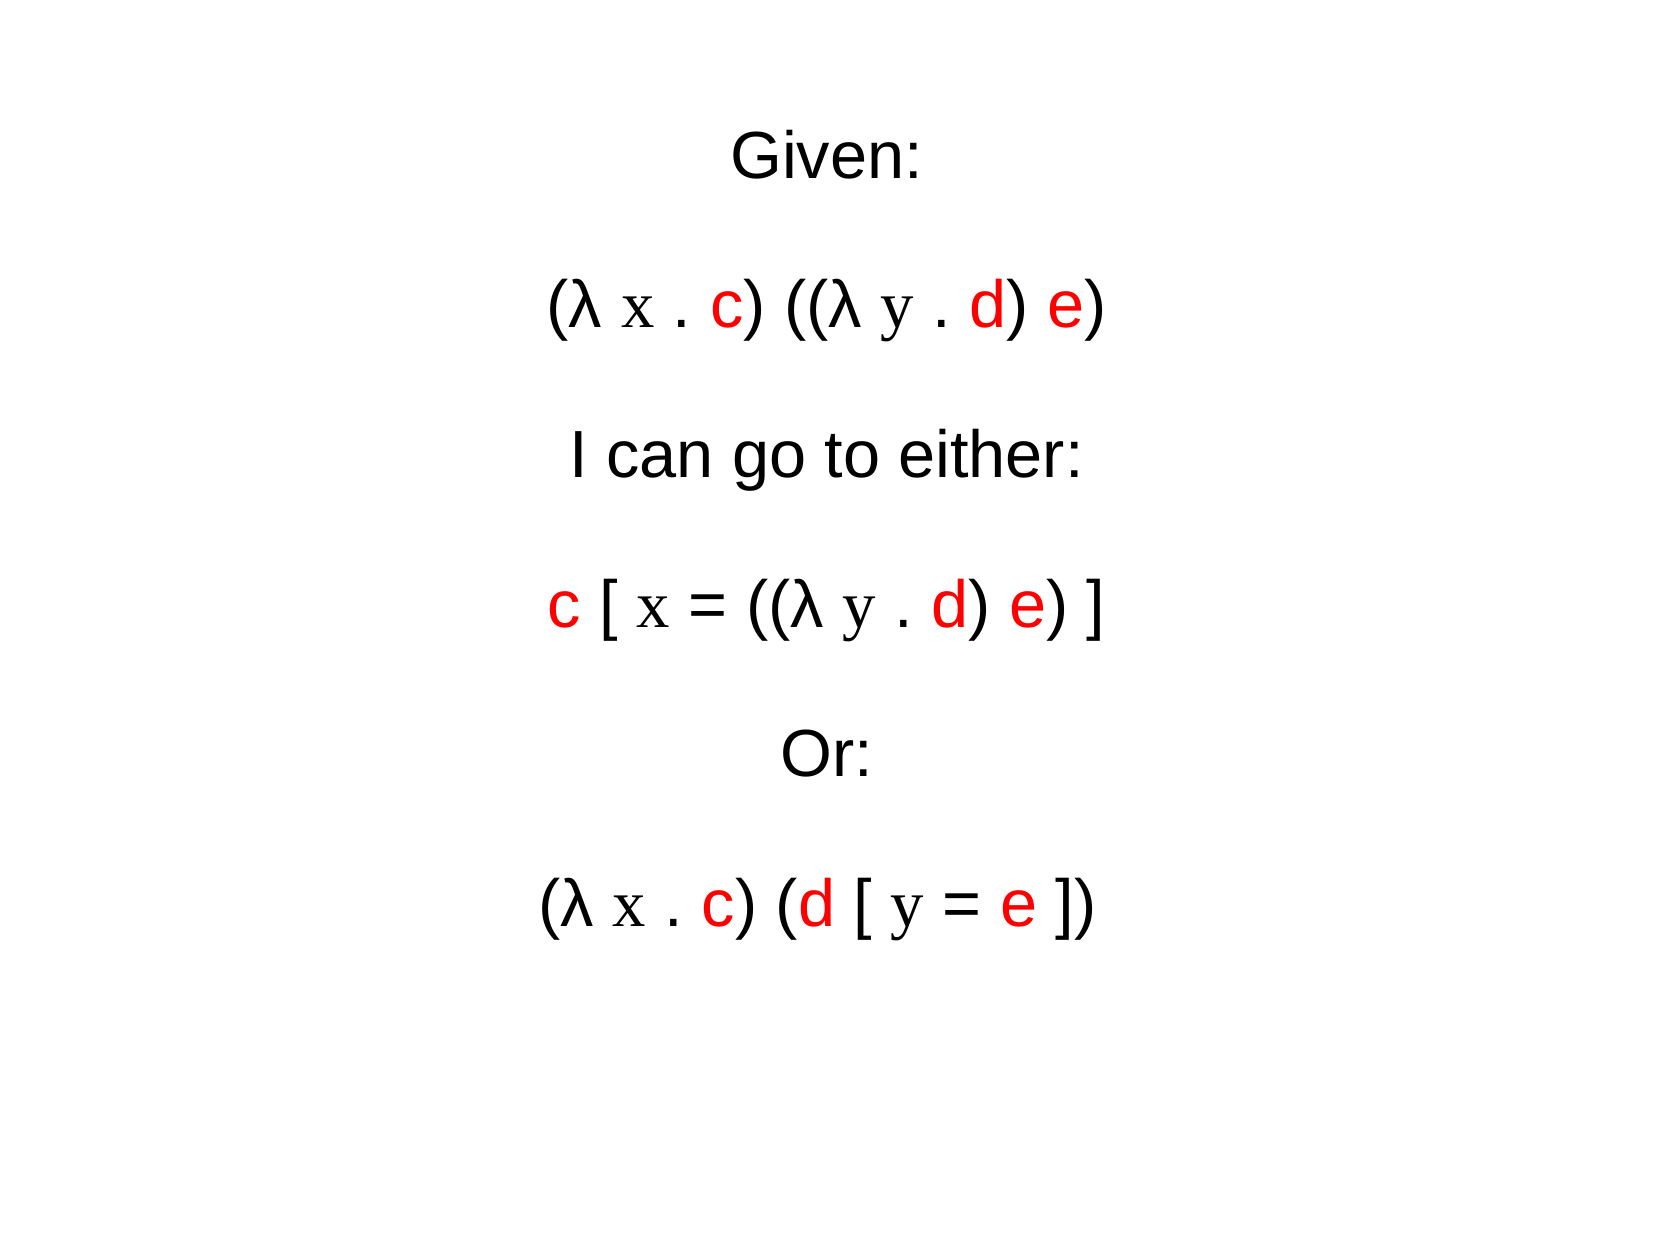

# Given:
(λ x . c) ((λ y . d) e)
I can go to either:
c [ x = ((λ y . d) e) ]
Or:
(λ x . c) (d [ y = e ])